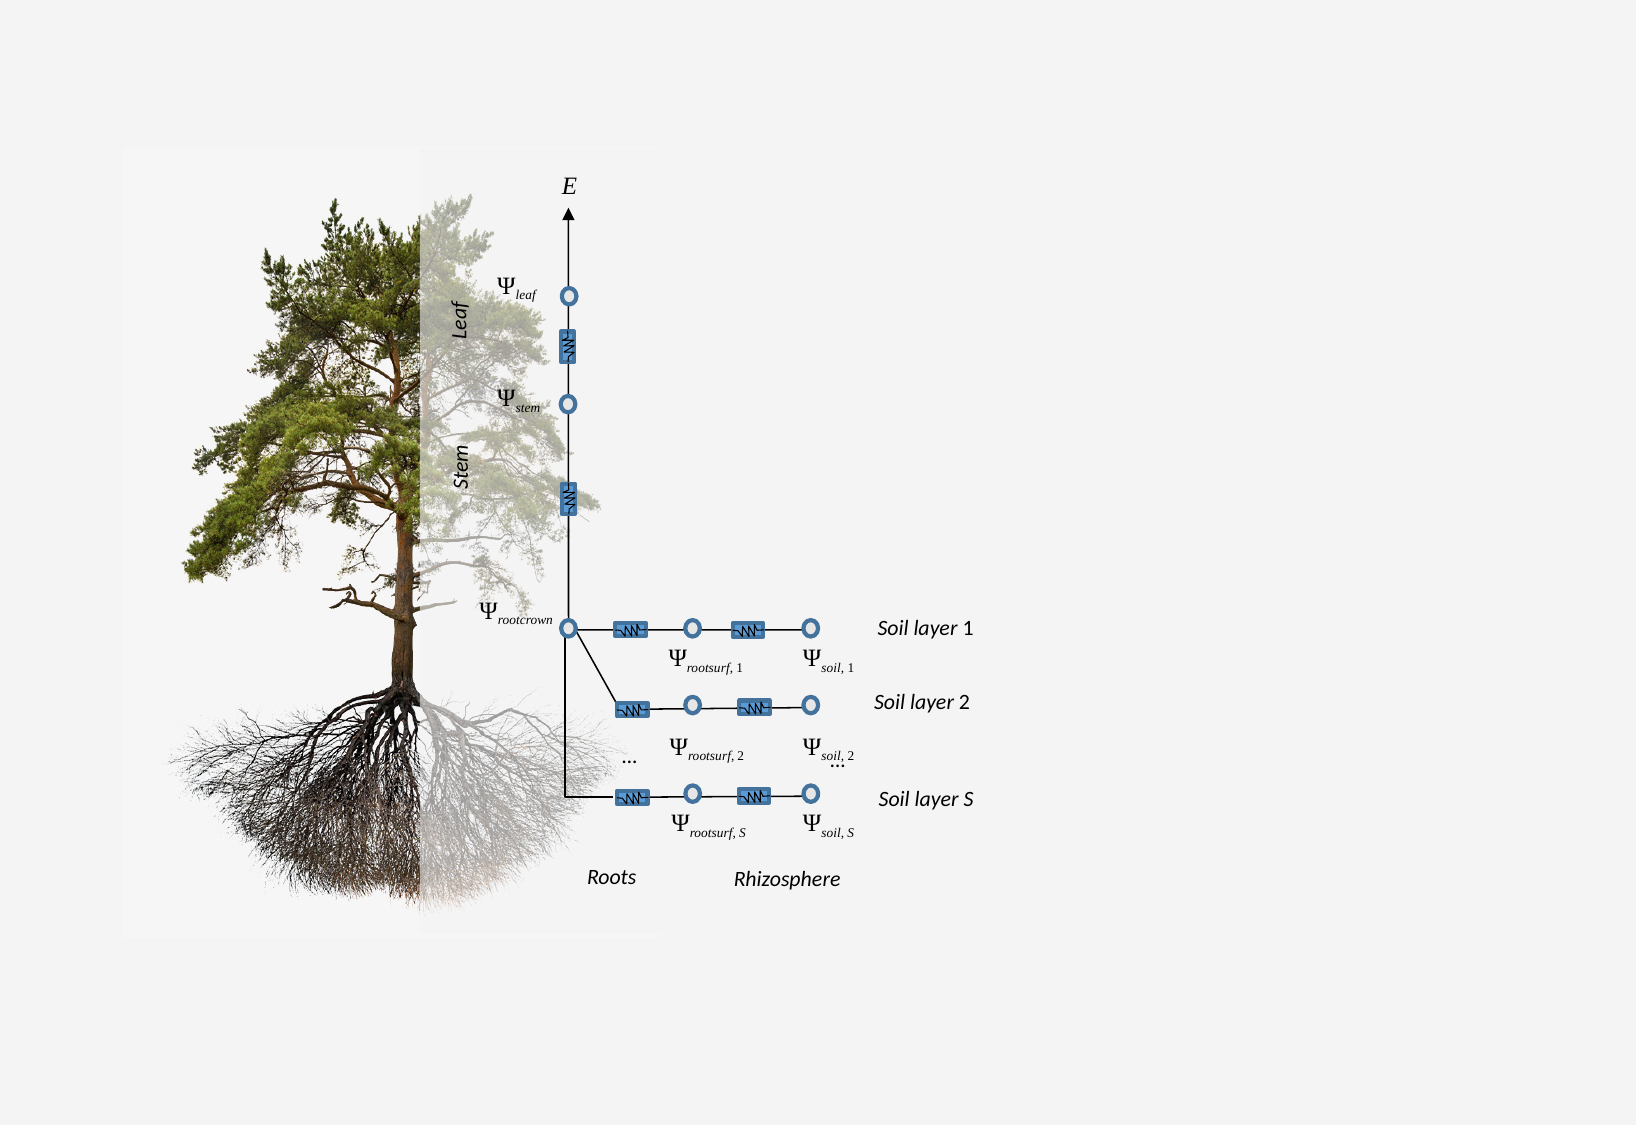

E
Ψleaf
Leaf
Ψstem
Stem
Ψrootcrown
Soil layer 1
Ψrootsurf, 1
Ψsoil, 1
Soil layer 2
Ψrootsurf, 2
Ψsoil, 2
…
…
Soil layer S
Ψrootsurf, S
Ψsoil, S
Roots
Rhizosphere